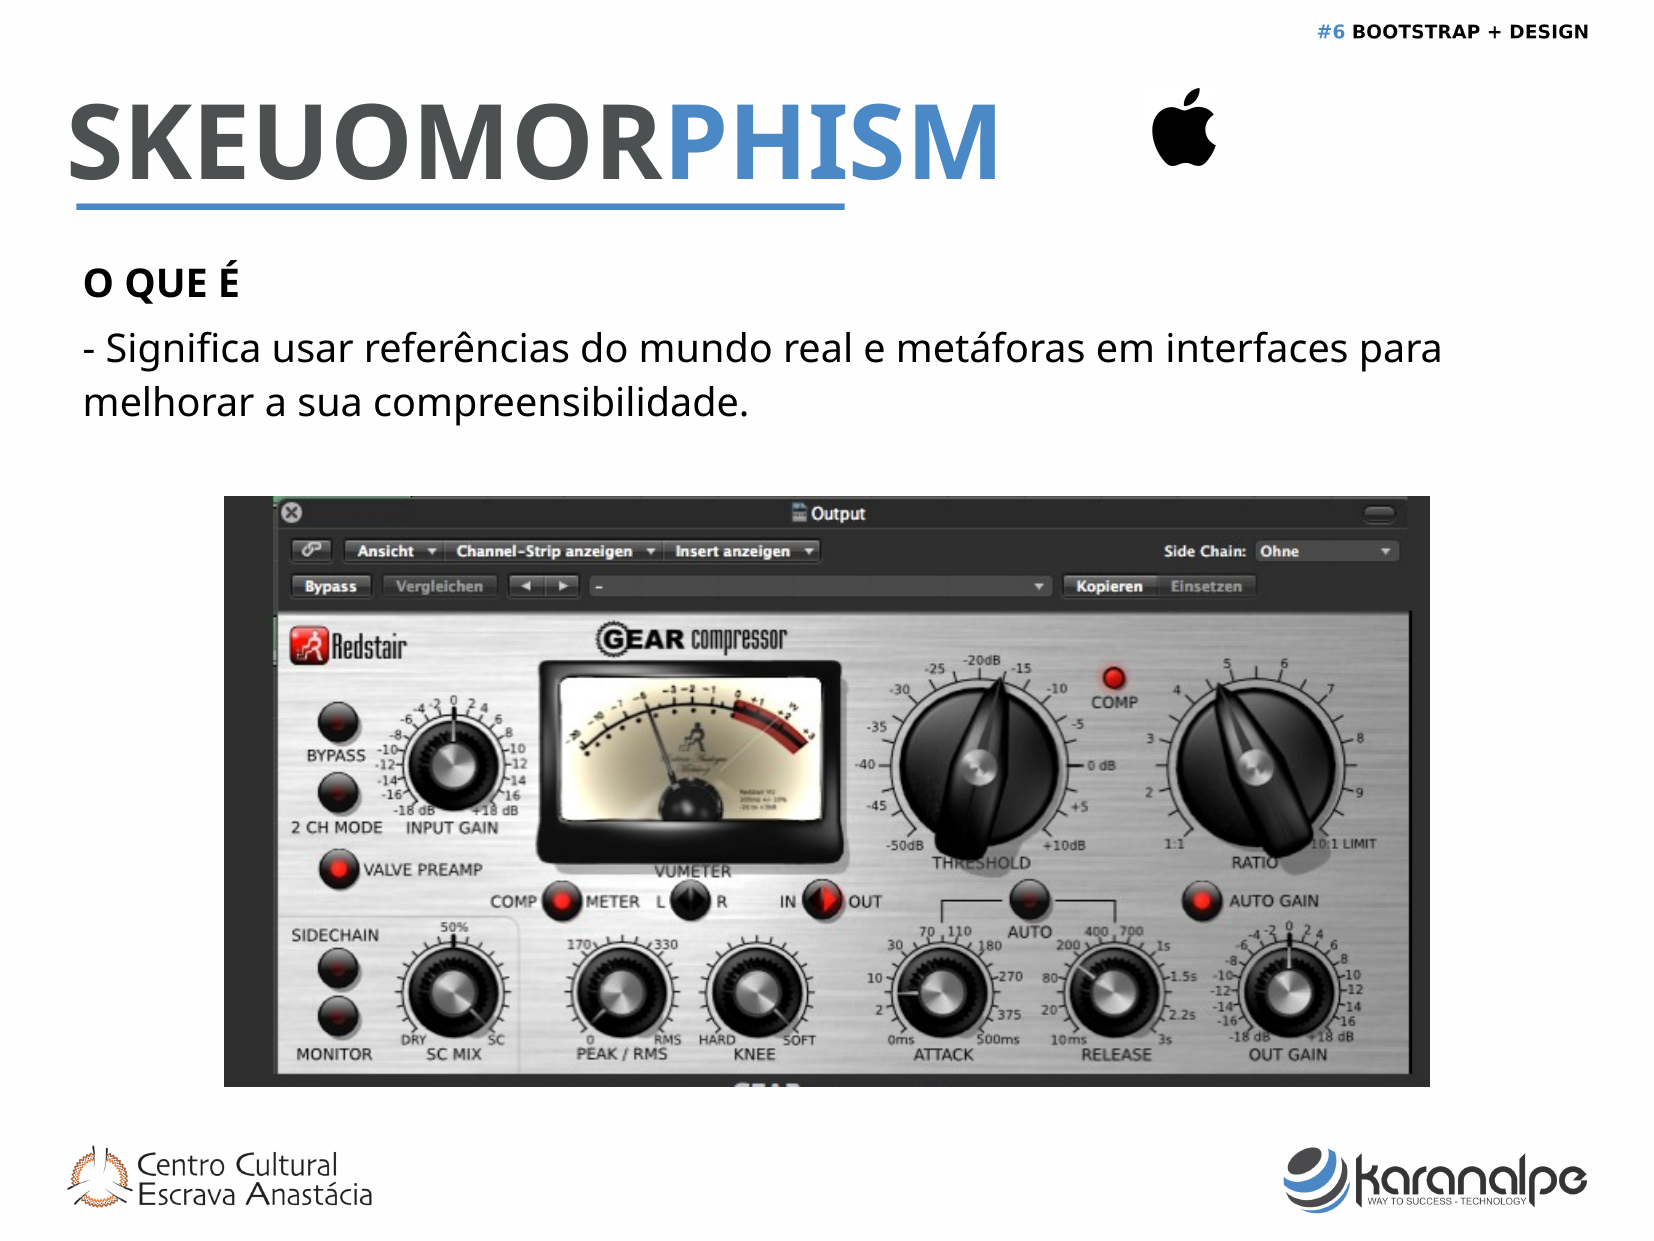

SKEUOMORPHISM
# O QUE É
- Significa usar referências do mundo real e metáforas em interfaces para melhorar a sua compreensibilidade.